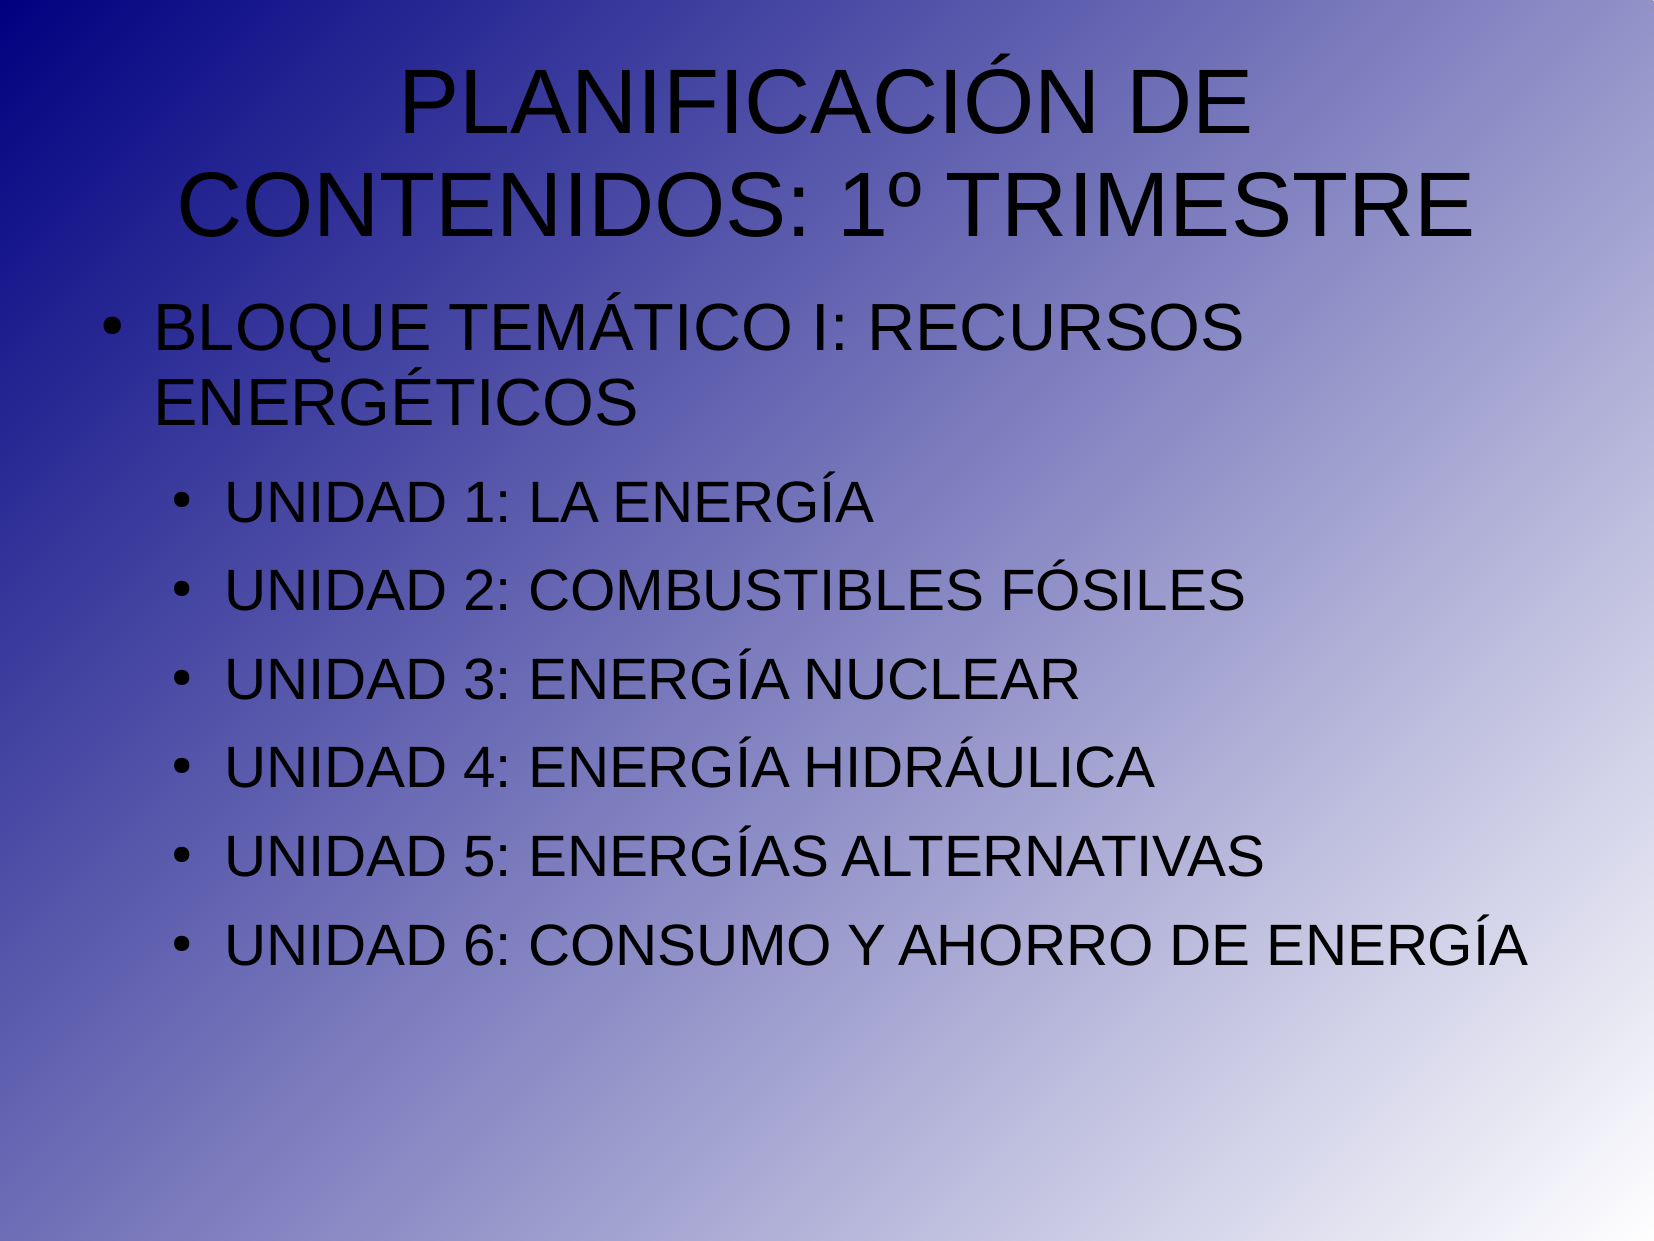

# PLANIFICACIÓN DE CONTENIDOS: 1º TRIMESTRE
BLOQUE TEMÁTICO I: RECURSOS ENERGÉTICOS
UNIDAD 1: LA ENERGÍA
UNIDAD 2: COMBUSTIBLES FÓSILES
UNIDAD 3: ENERGÍA NUCLEAR
UNIDAD 4: ENERGÍA HIDRÁULICA
UNIDAD 5: ENERGÍAS ALTERNATIVAS
UNIDAD 6: CONSUMO Y AHORRO DE ENERGÍA